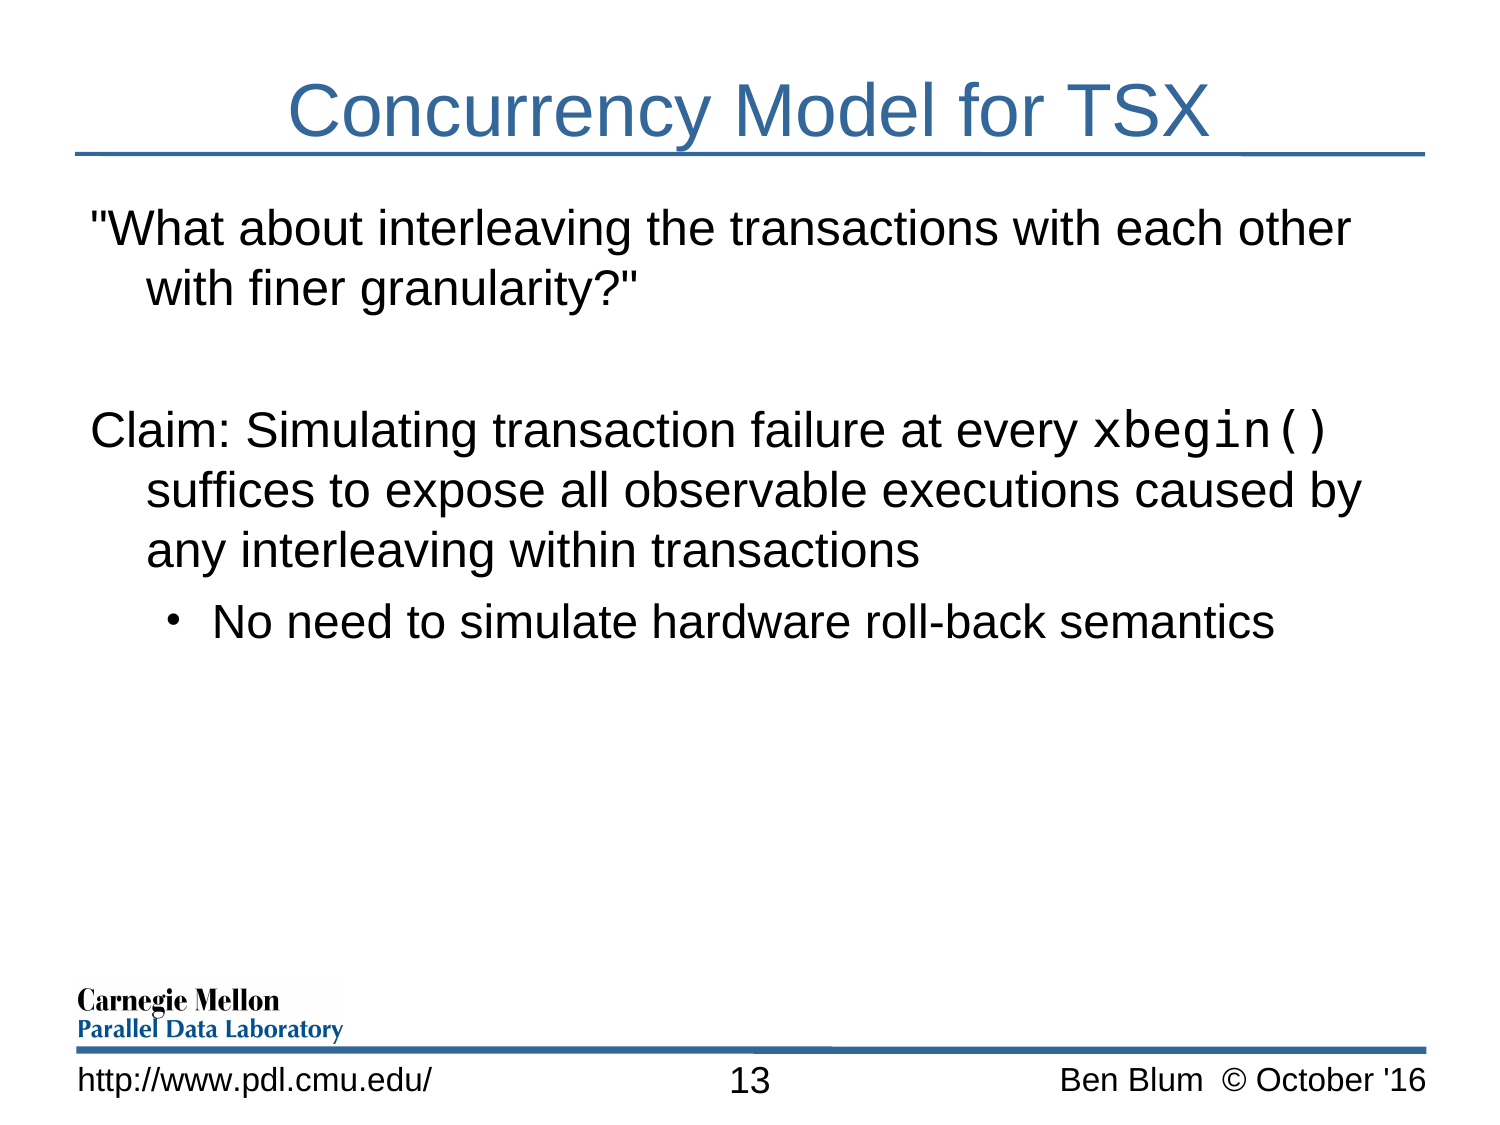

# Concurrency Model for TSX
"What about interleaving the transactions with each other with finer granularity?"
Claim: Simulating transaction failure at every xbegin() suffices to expose all observable executions caused by any interleaving within transactions
No need to simulate hardware roll-back semantics
13